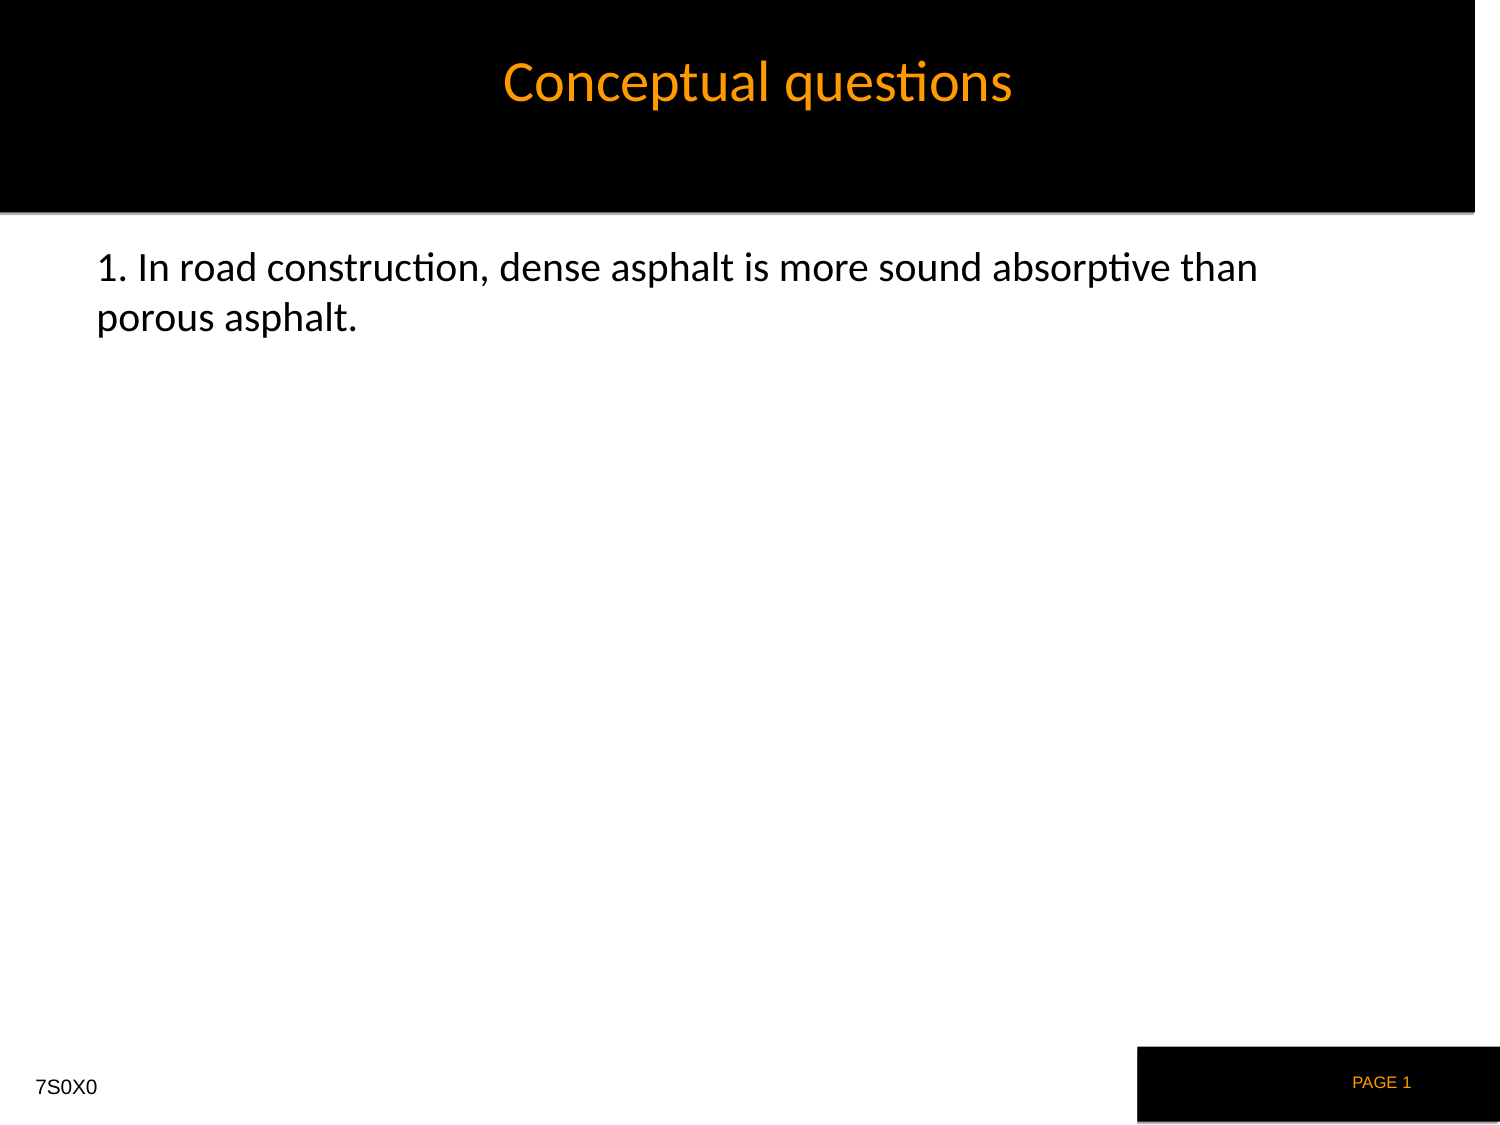

# Conceptual questions
1. In road construction, dense asphalt is more sound absorptive than porous asphalt.
PAGE 1
7S0X0
2017/02/09
PAGE